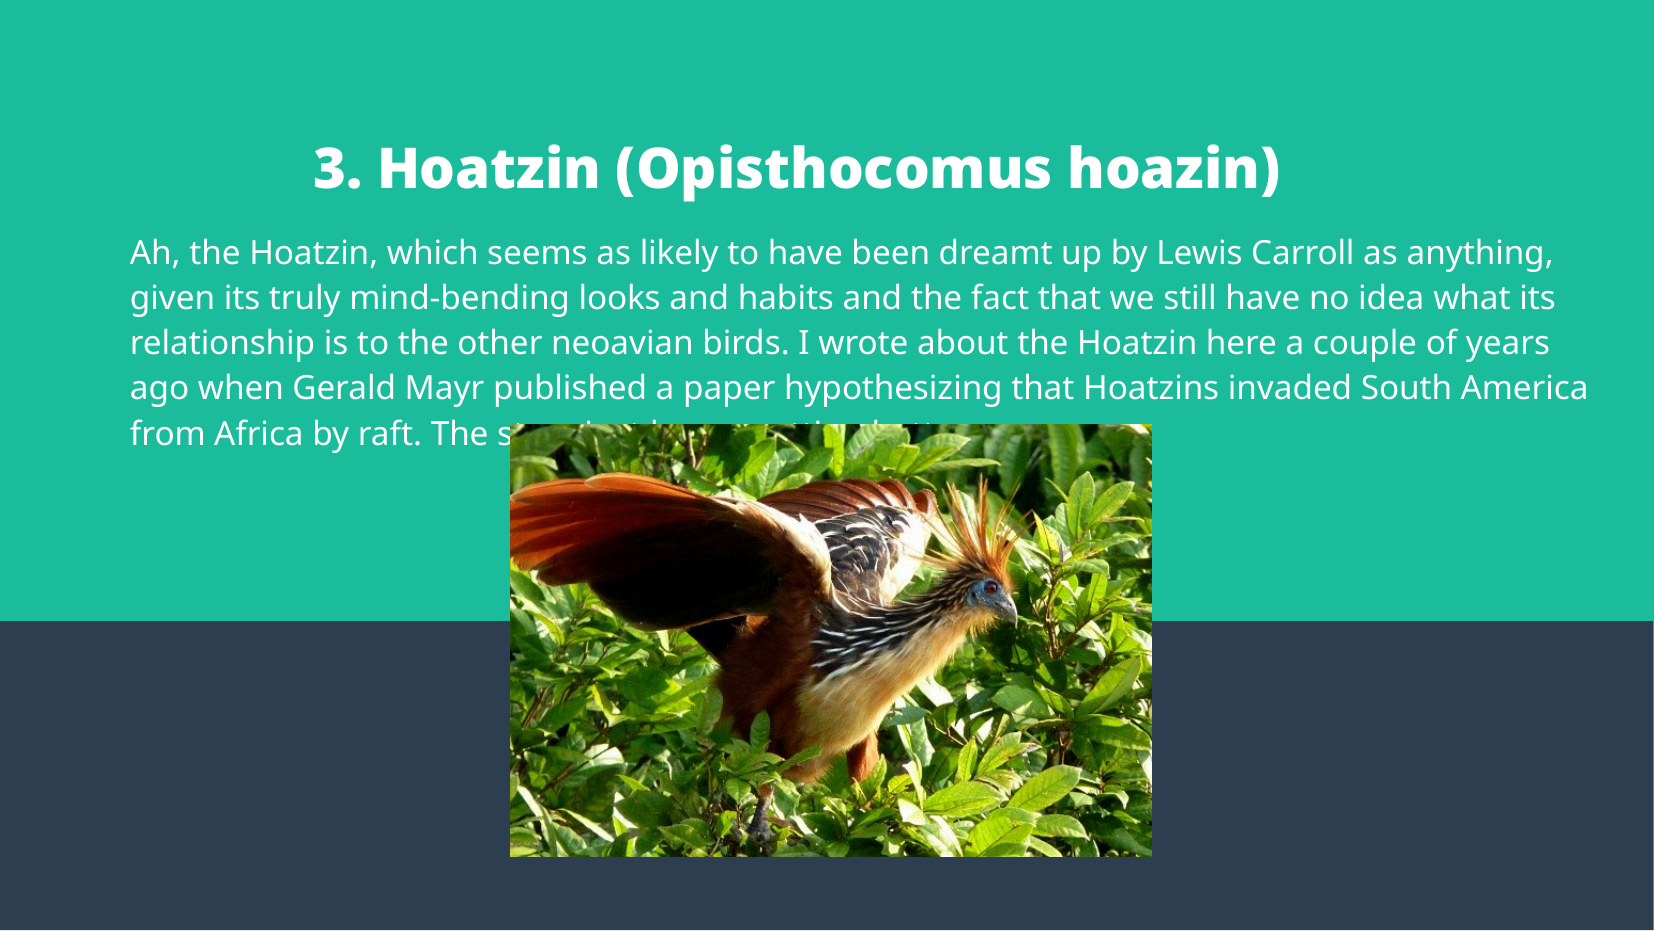

# 3. Hoatzin (Opisthocomus hoazin)
Ah, the Hoatzin, which seems as likely to have been dreamt up by Lewis Carroll as anything, given its truly mind-bending looks and habits and the fact that we still have no idea what its relationship is to the other neoavian birds. I wrote about the Hoatzin here a couple of years ago when Gerald Mayr published a paper hypothesizing that Hoatzins invaded South America from Africa by raft. The story just keeps getting better.